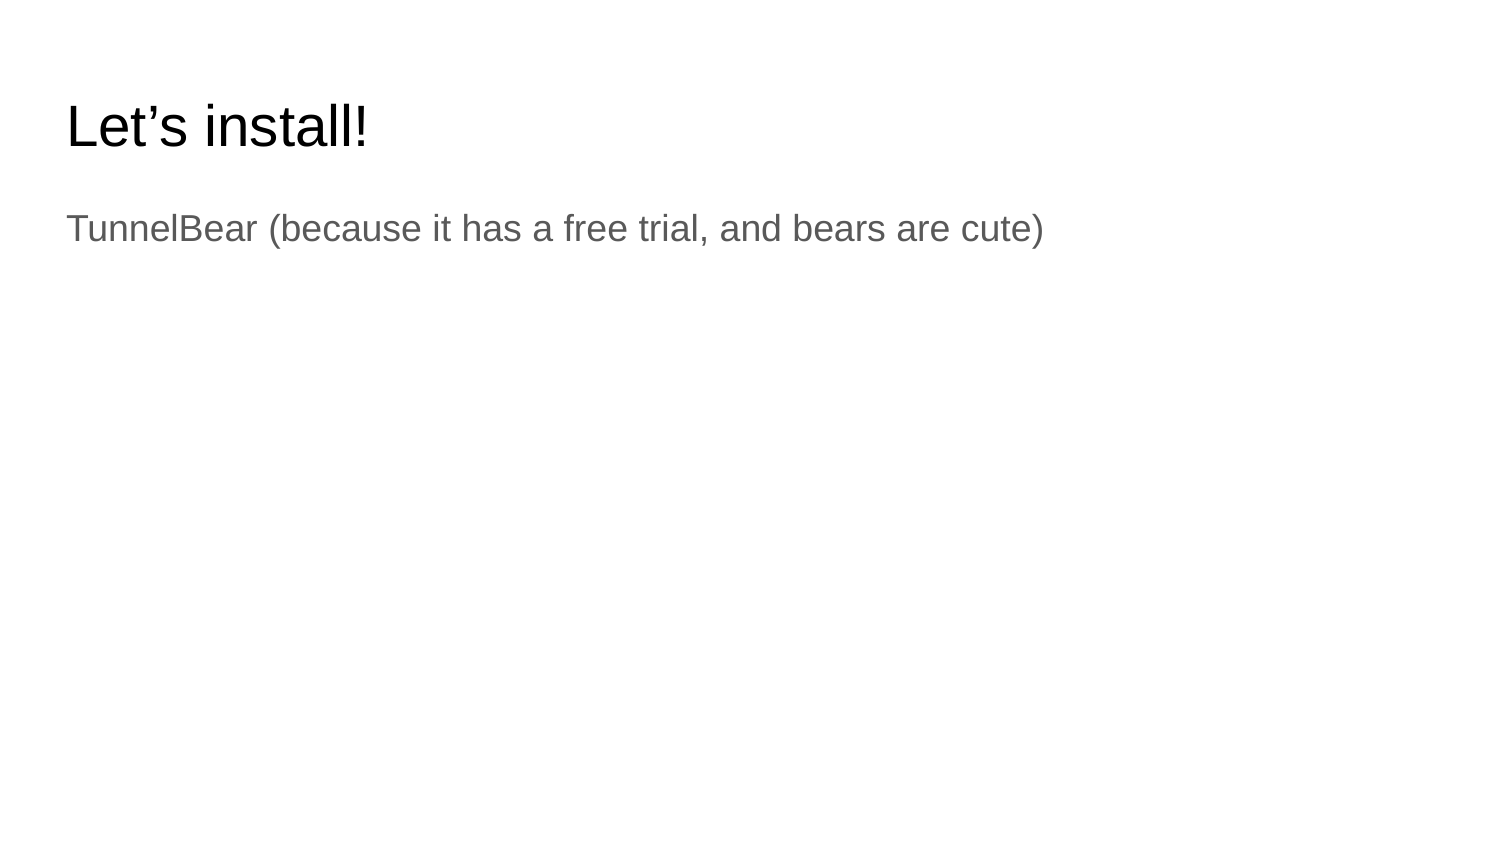

# Let’s install!
TunnelBear (because it has a free trial, and bears are cute)